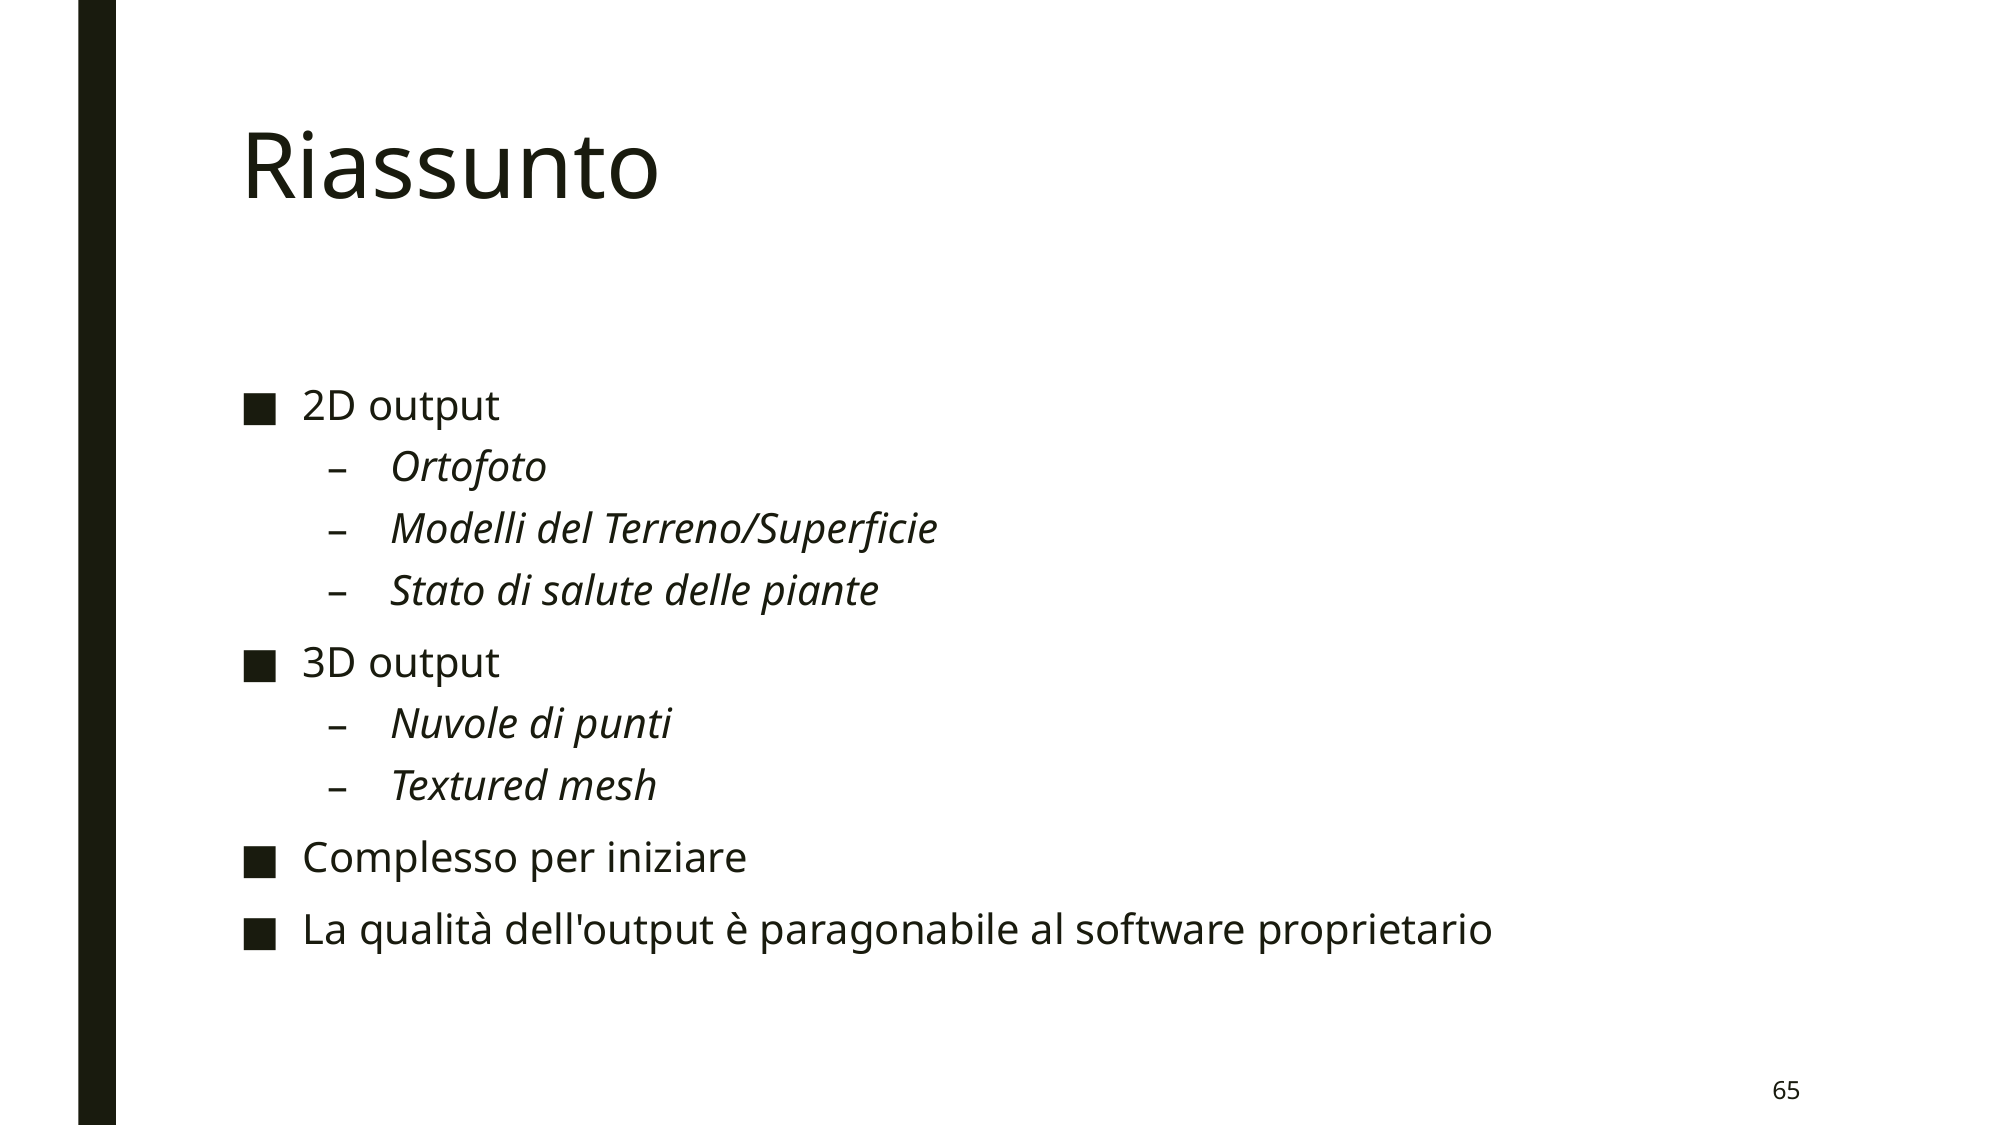

# Riassunto
2D output
Ortofoto
Modelli del Terreno/Superficie
Stato di salute delle piante
3D output
Nuvole di punti
Textured mesh
Complesso per iniziare
La qualità dell'output è paragonabile al software proprietario